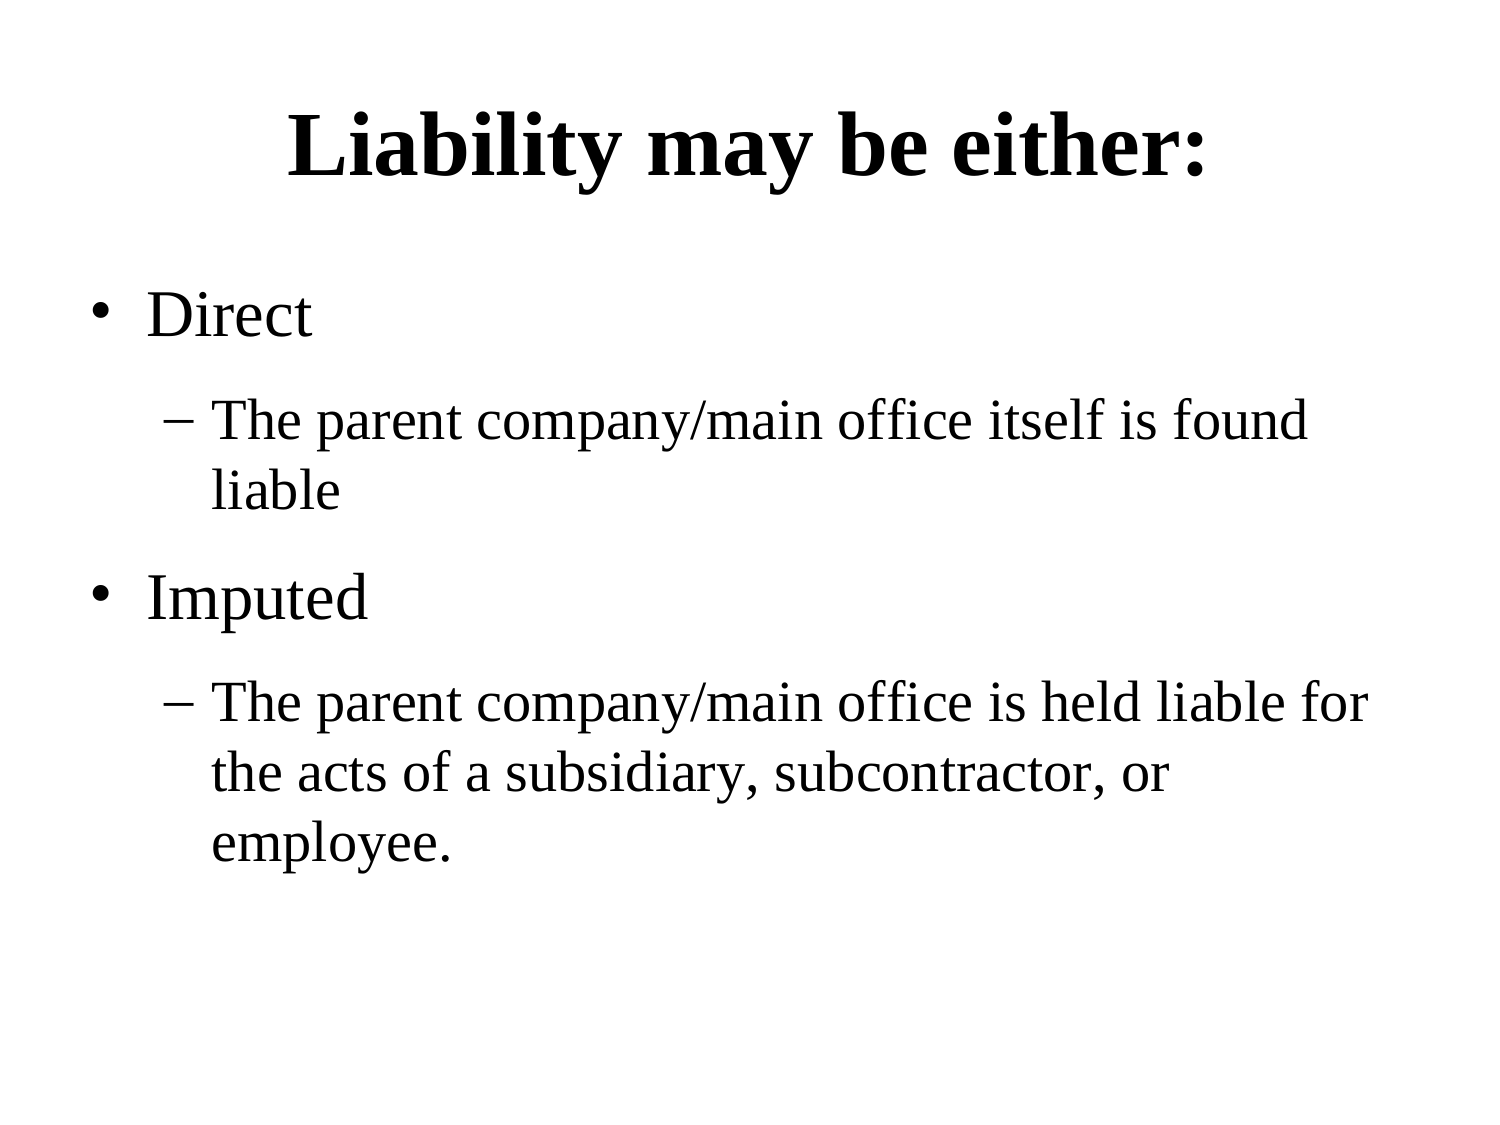

# Liability may be either:
Direct
The parent company/main office itself is found liable
Imputed
The parent company/main office is held liable for the acts of a subsidiary, subcontractor, or employee.